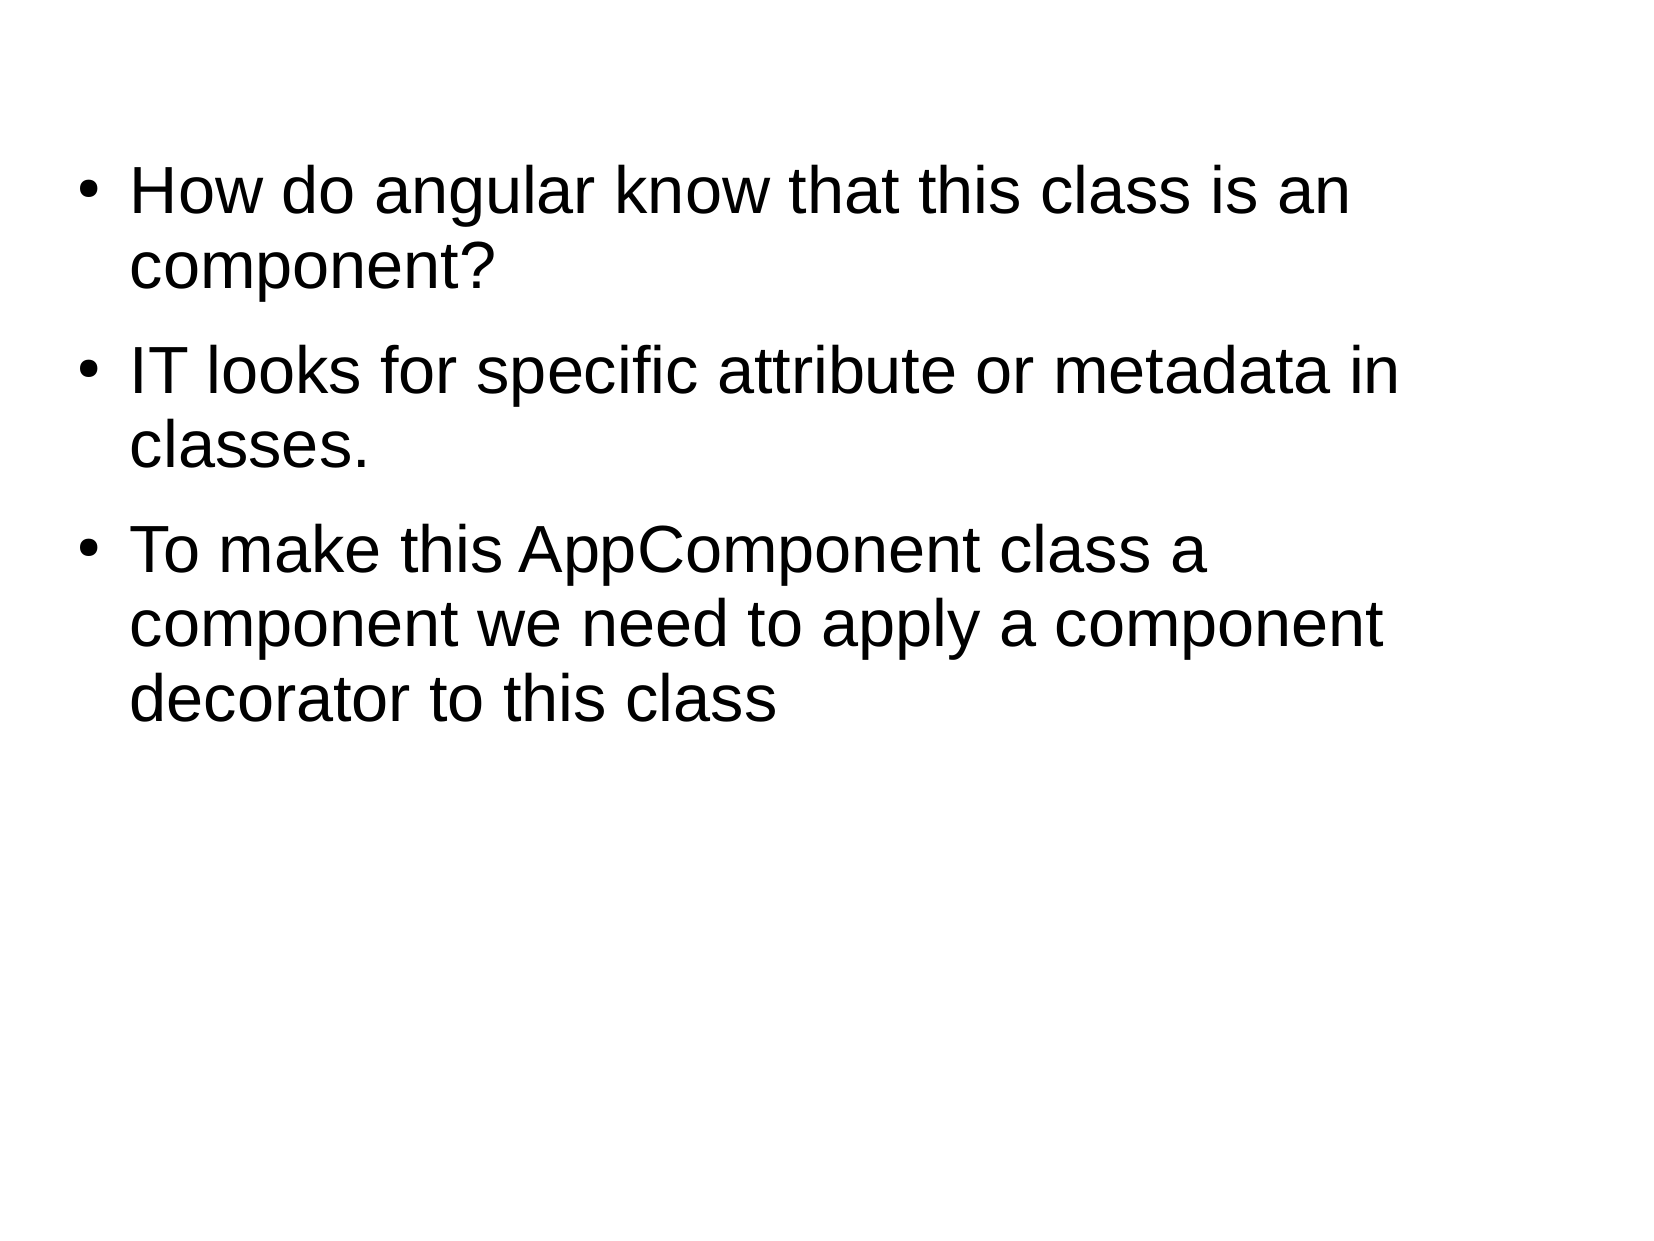

# How do angular know that this class is an component?
IT looks for specific attribute or metadata in classes.
To make this AppComponent class a component we need to apply a component decorator to this class